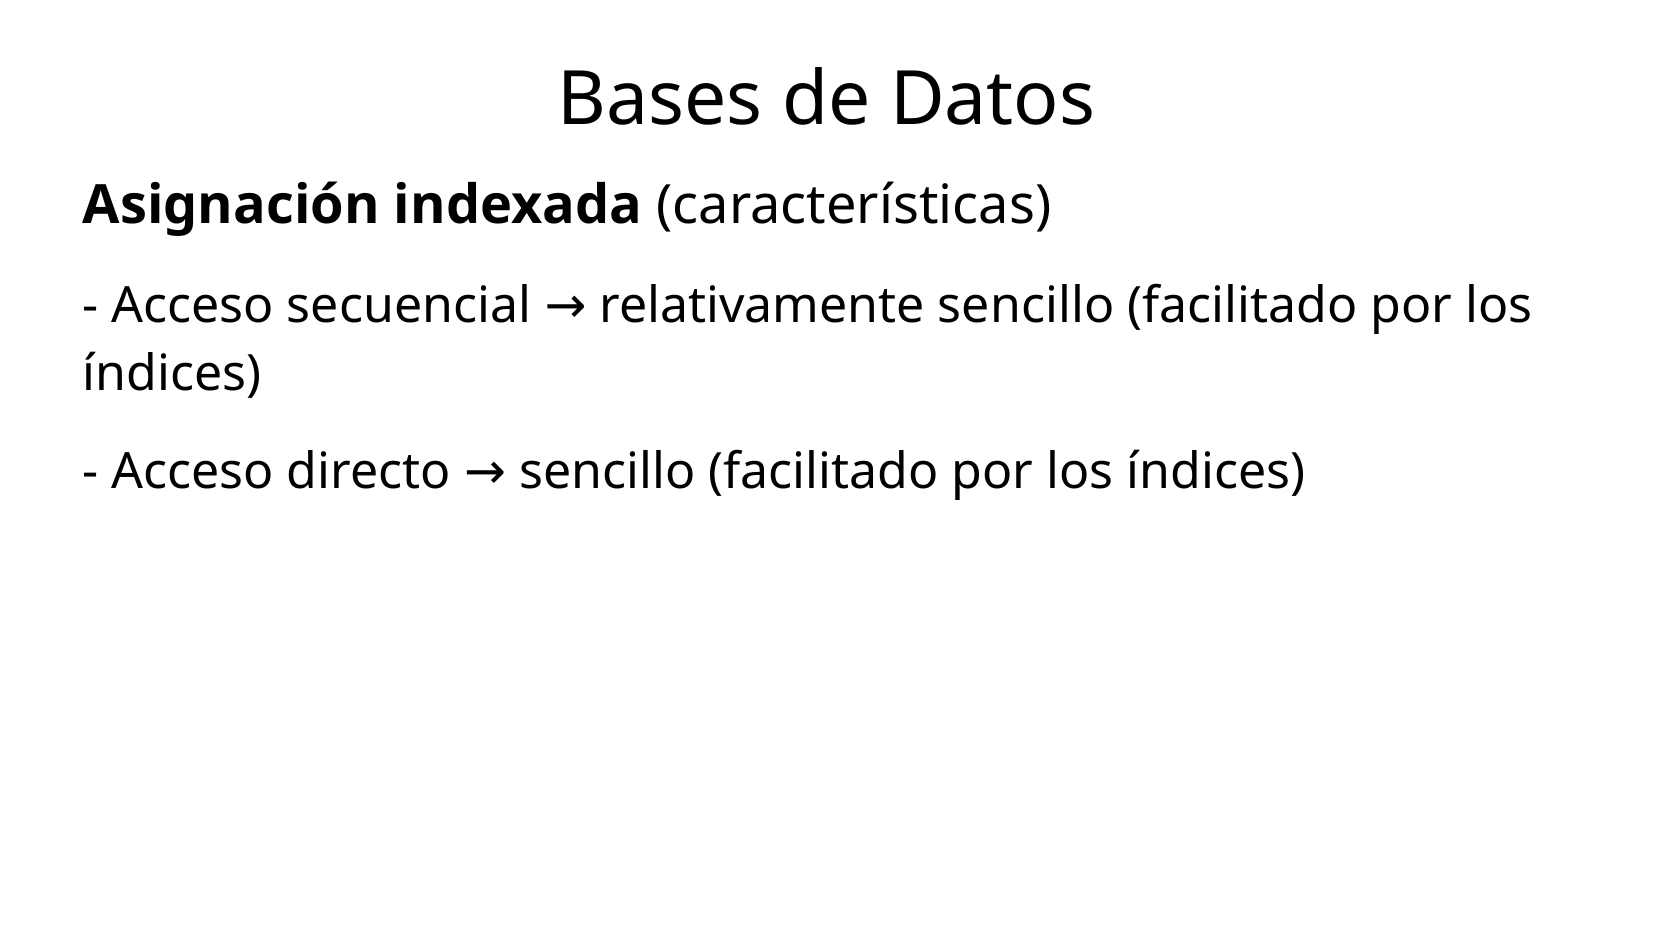

# Bases de Datos
Asignación indexada (características)
- Acceso secuencial → relativamente sencillo (facilitado por los índices)
- Acceso directo → sencillo (facilitado por los índices)